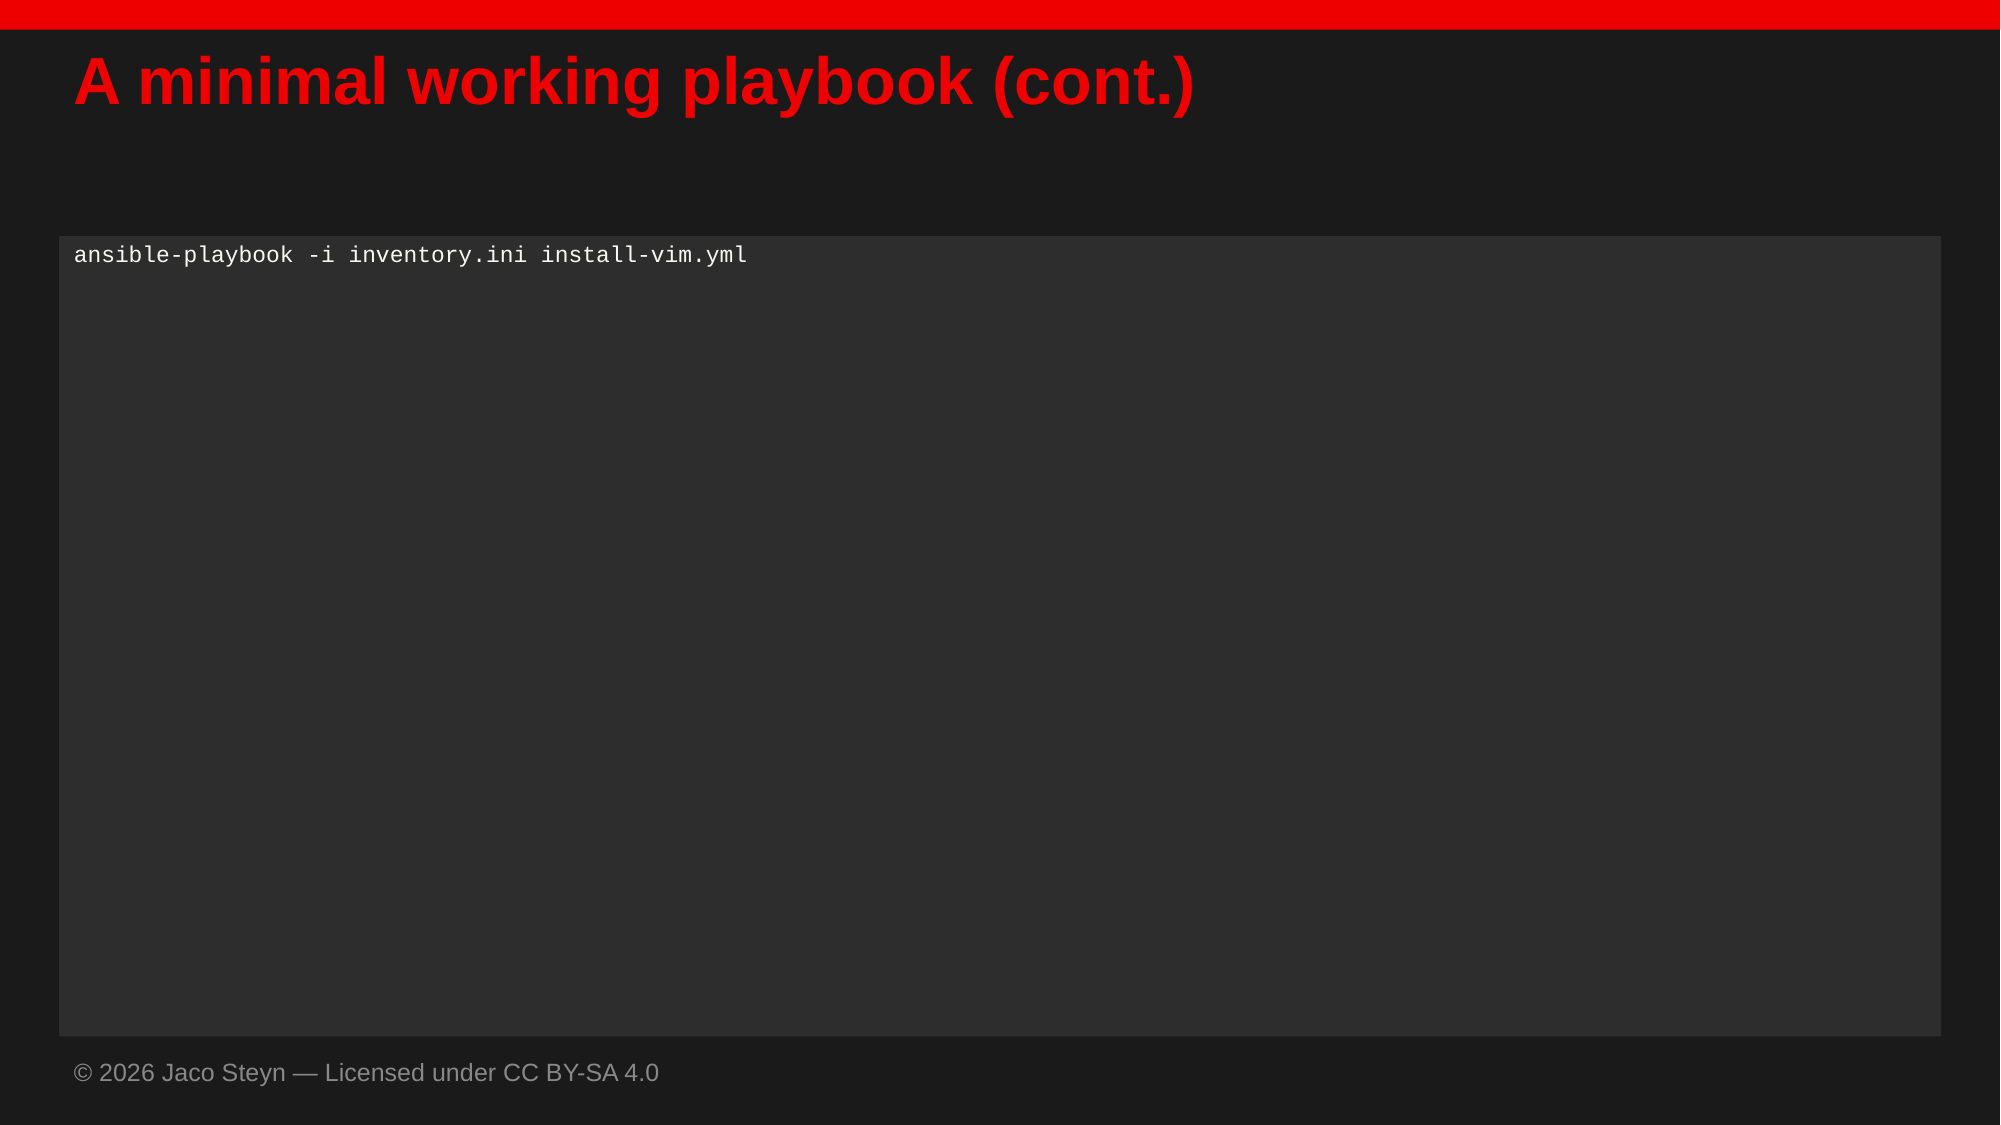

A minimal working playbook (cont.)
ansible-playbook -i inventory.ini install-vim.yml
© 2026 Jaco Steyn — Licensed under CC BY-SA 4.0